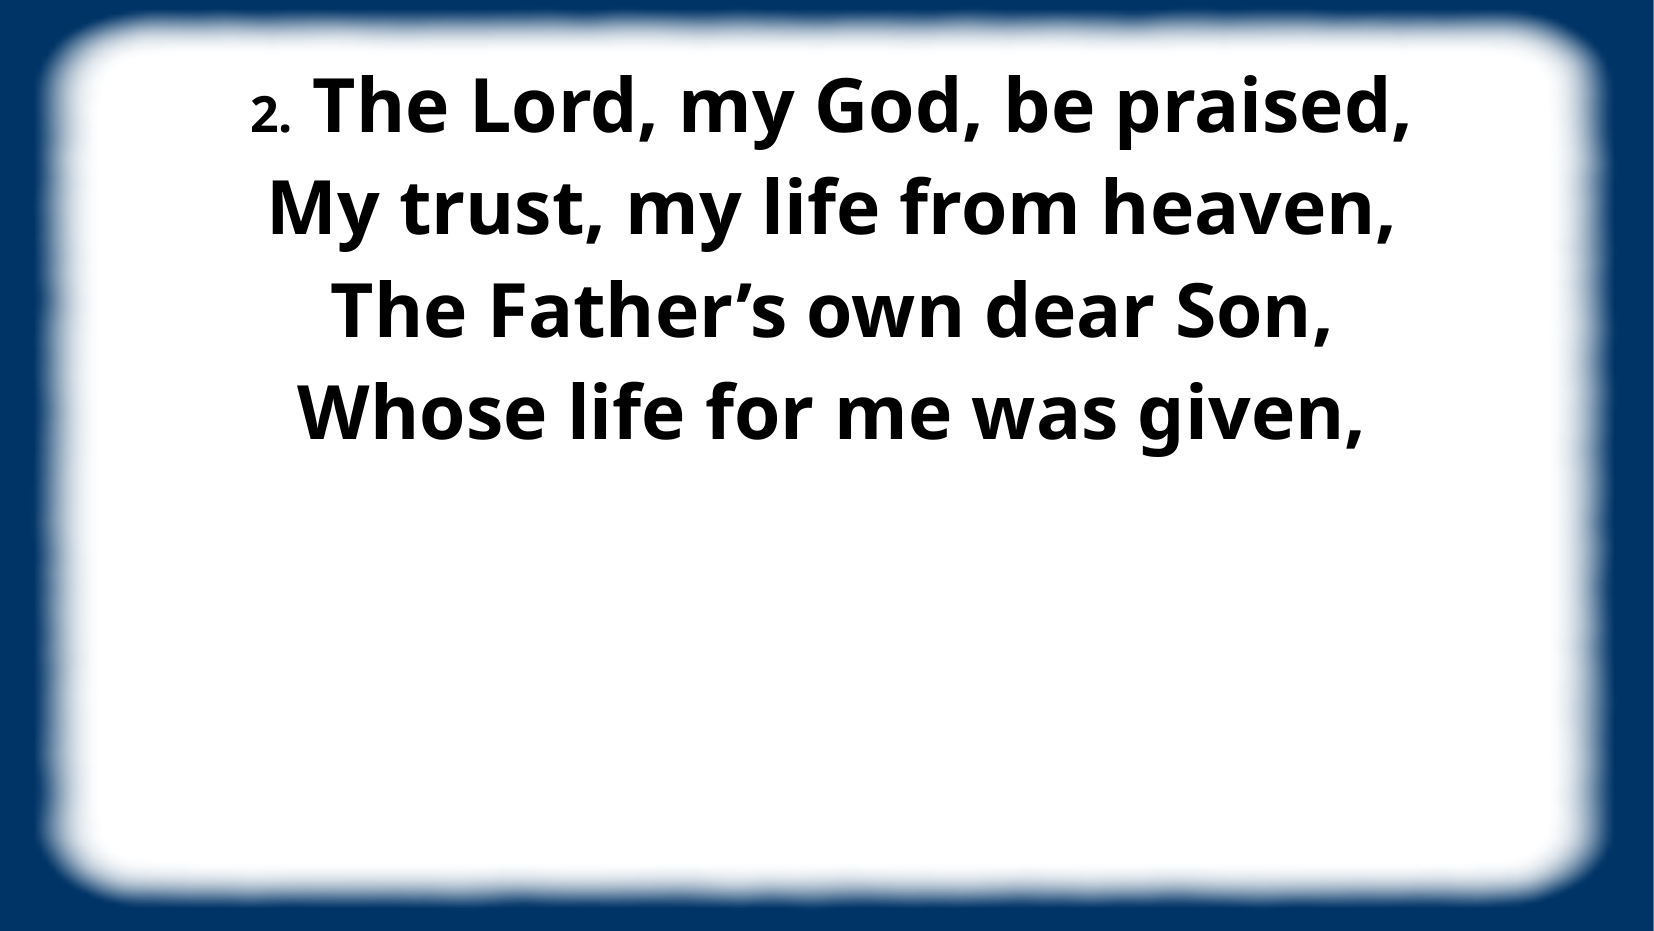

2. The Lord, my God, be praised,
My trust, my life from heaven,
The Father’s own dear Son,
Whose life for me was given,